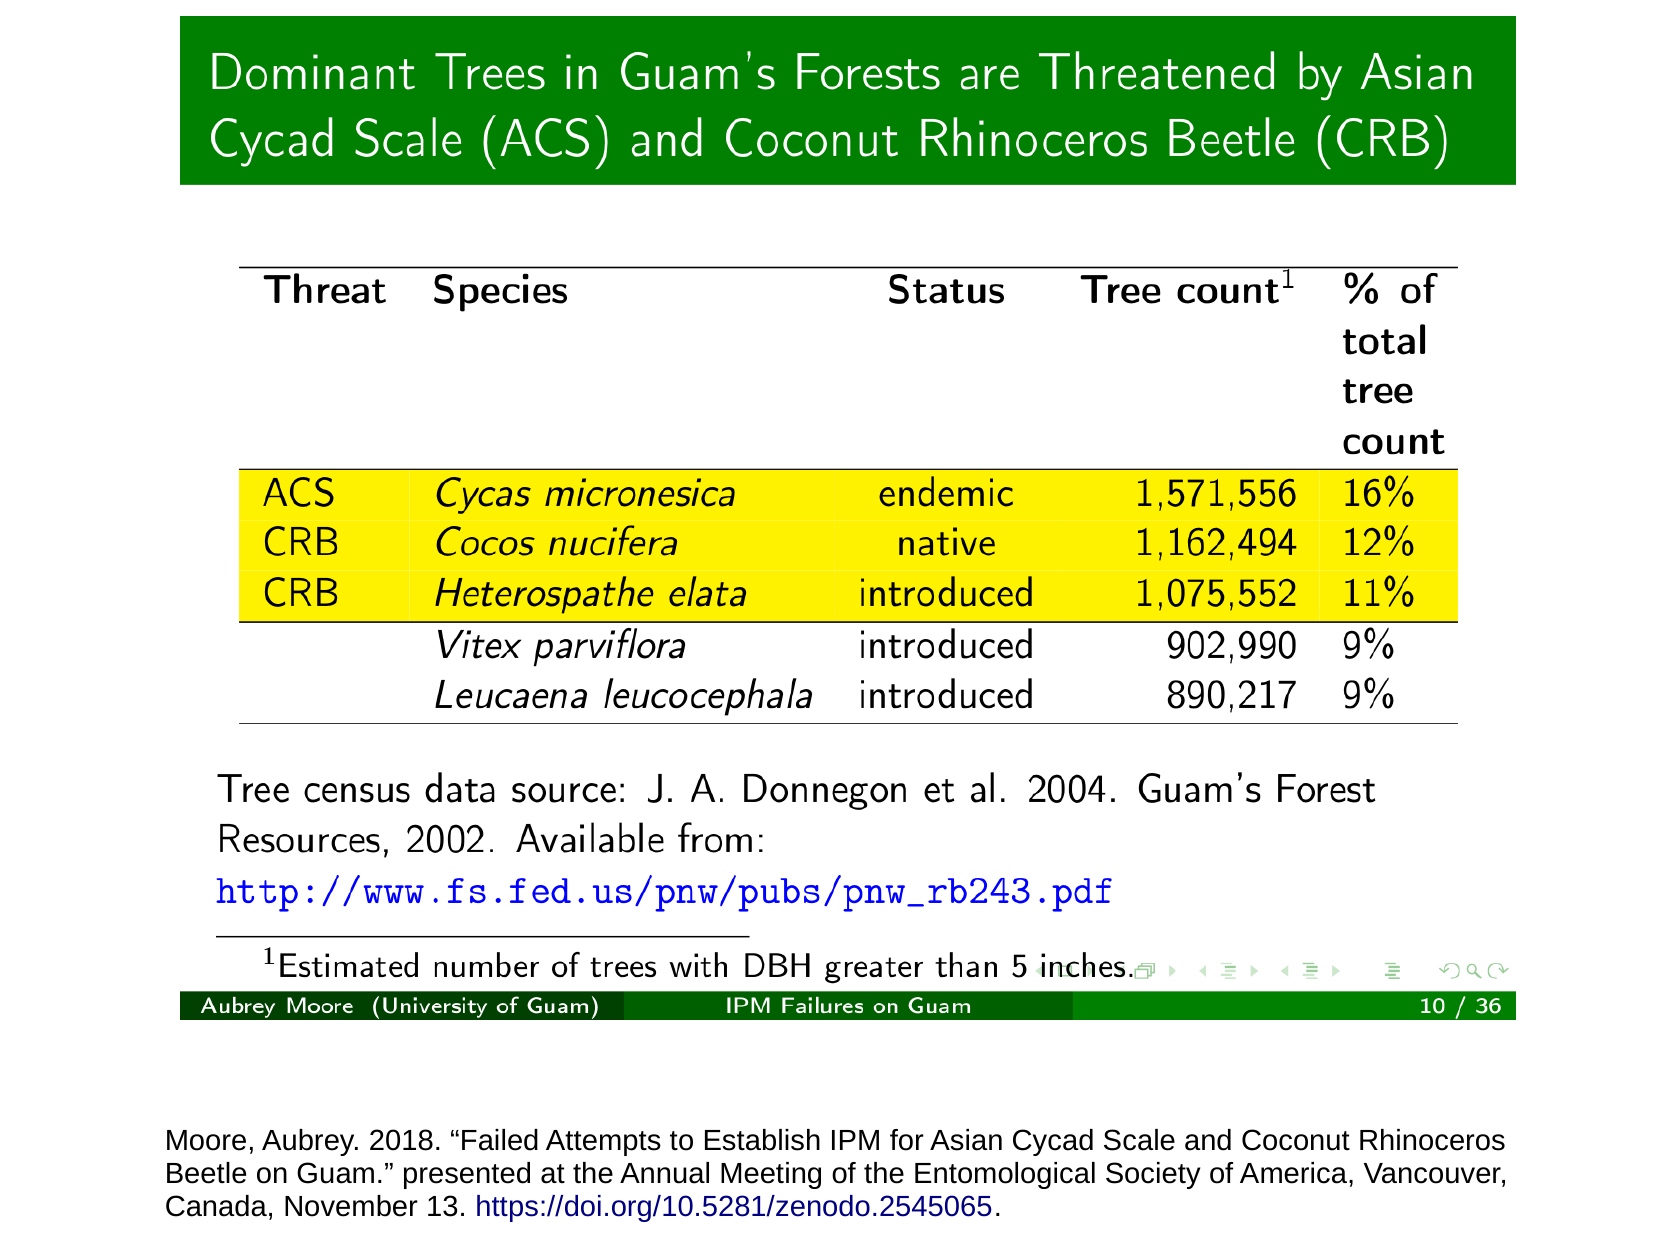

Moore, Aubrey. 2018. “Failed Attempts to Establish IPM for Asian Cycad Scale and Coconut Rhinoceros Beetle on Guam.” presented at the Annual Meeting of the Entomological Society of America, Vancouver, Canada, November 13. https://doi.org/10.5281/zenodo.2545065.